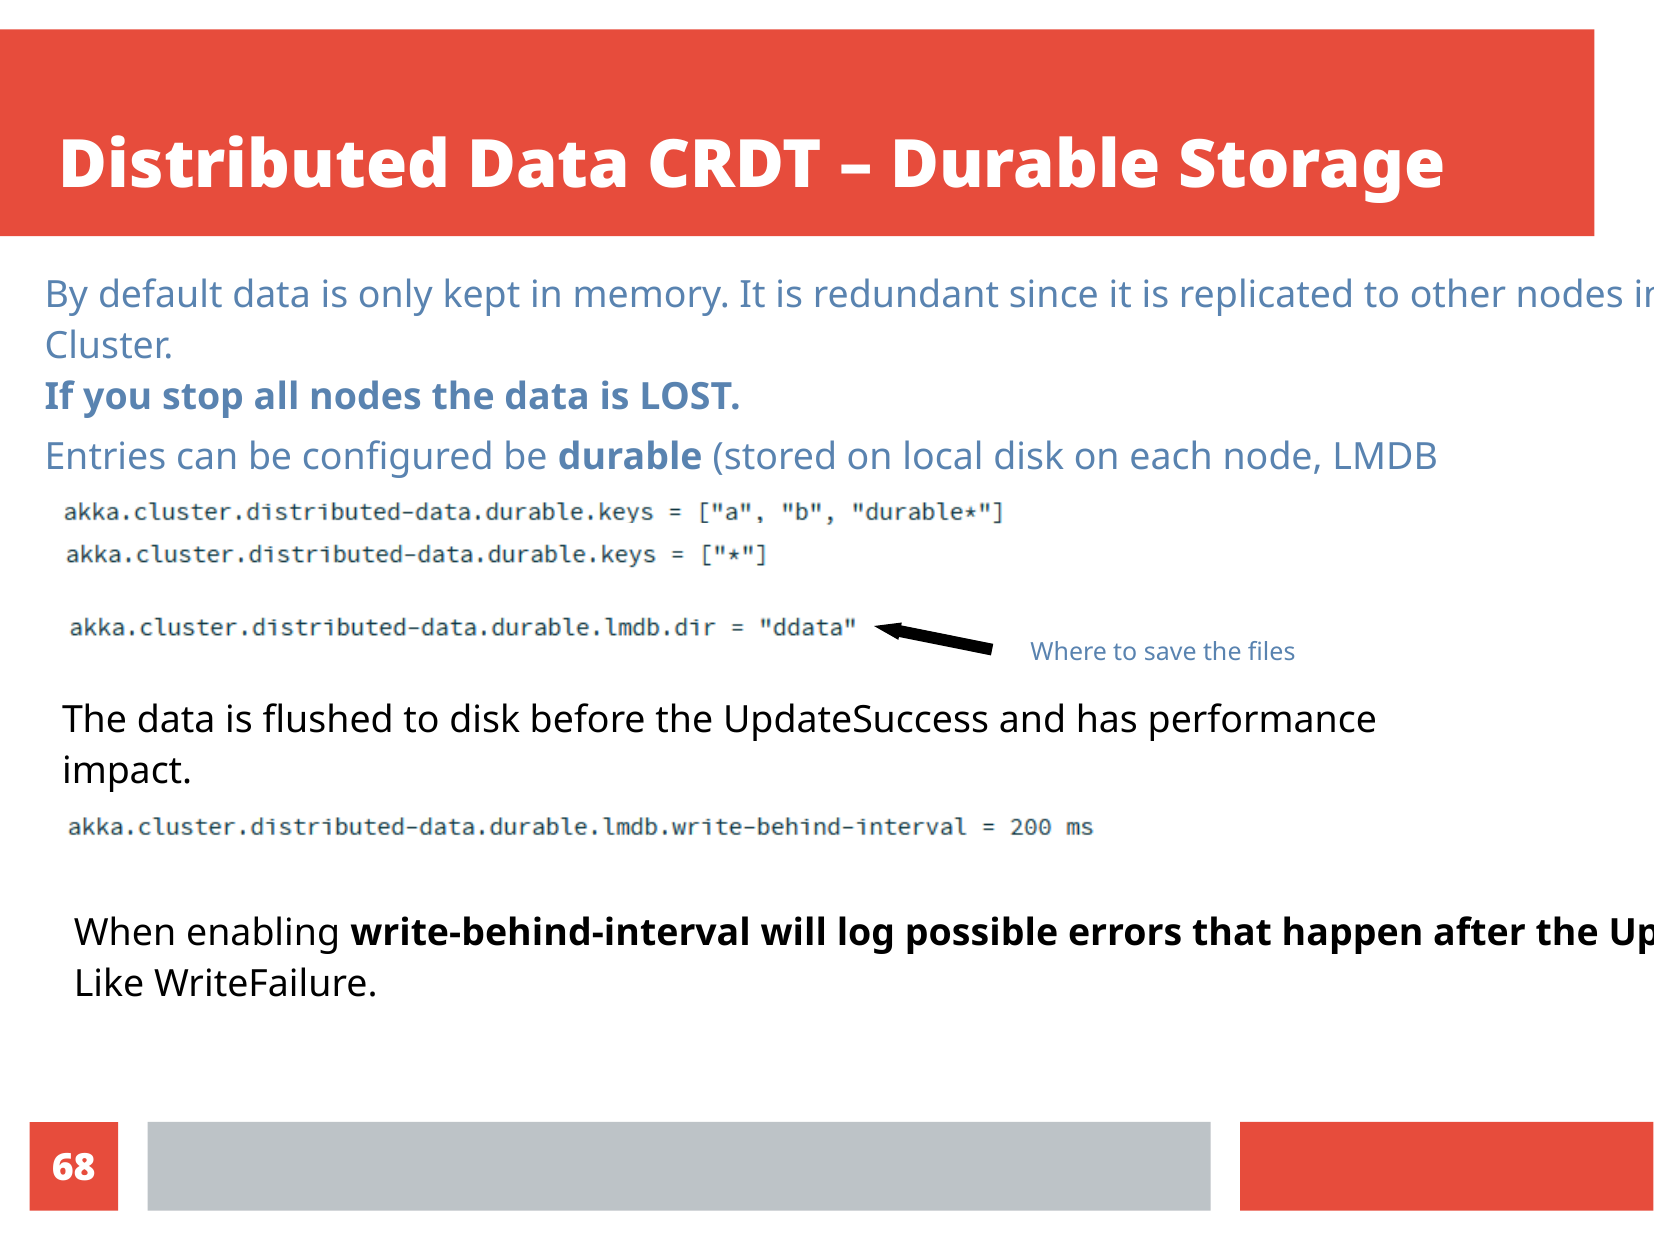

# Distributed Data CRDT – Durable Storage
By default data is only kept in memory. It is redundant since it is replicated to other nodes in the
Cluster.
If you stop all nodes the data is LOST.
Entries can be configured be durable (stored on local disk on each node, LMDB implementation).
Where to save the files
The data is flushed to disk before the UpdateSuccess and has performance impact.
When enabling write-behind-interval will log possible errors that happen after the UpdateSuccess
Like WriteFailure.
68